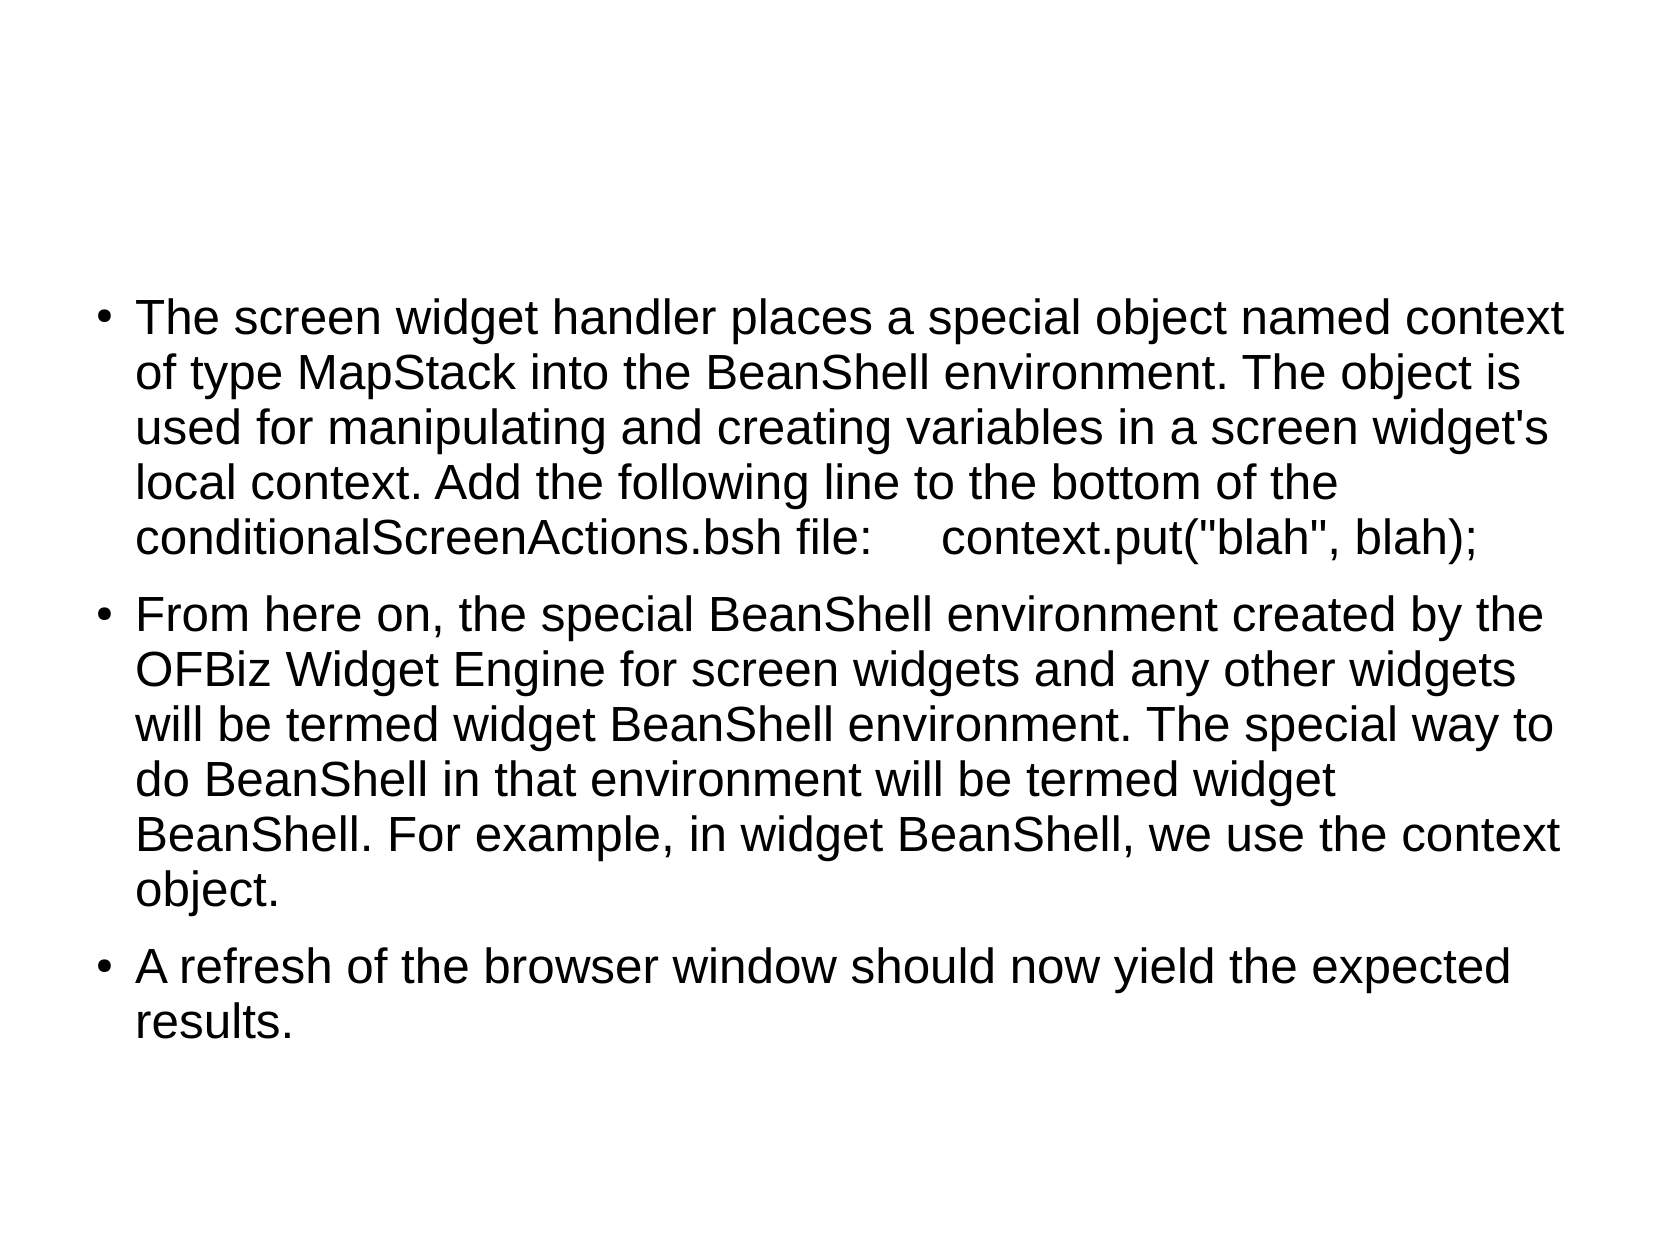

# The screen widget handler places a special object named context of type MapStack into the BeanShell environment. The object is used for manipulating and creating variables in a screen widget's local context. Add the following line to the bottom of the conditionalScreenActions.bsh file: context.put("blah", blah);
From here on, the special BeanShell environment created by the OFBiz Widget Engine for screen widgets and any other widgets will be termed widget BeanShell environment. The special way to do BeanShell in that environment will be termed widget BeanShell. For example, in widget BeanShell, we use the context object.
A refresh of the browser window should now yield the expected results.